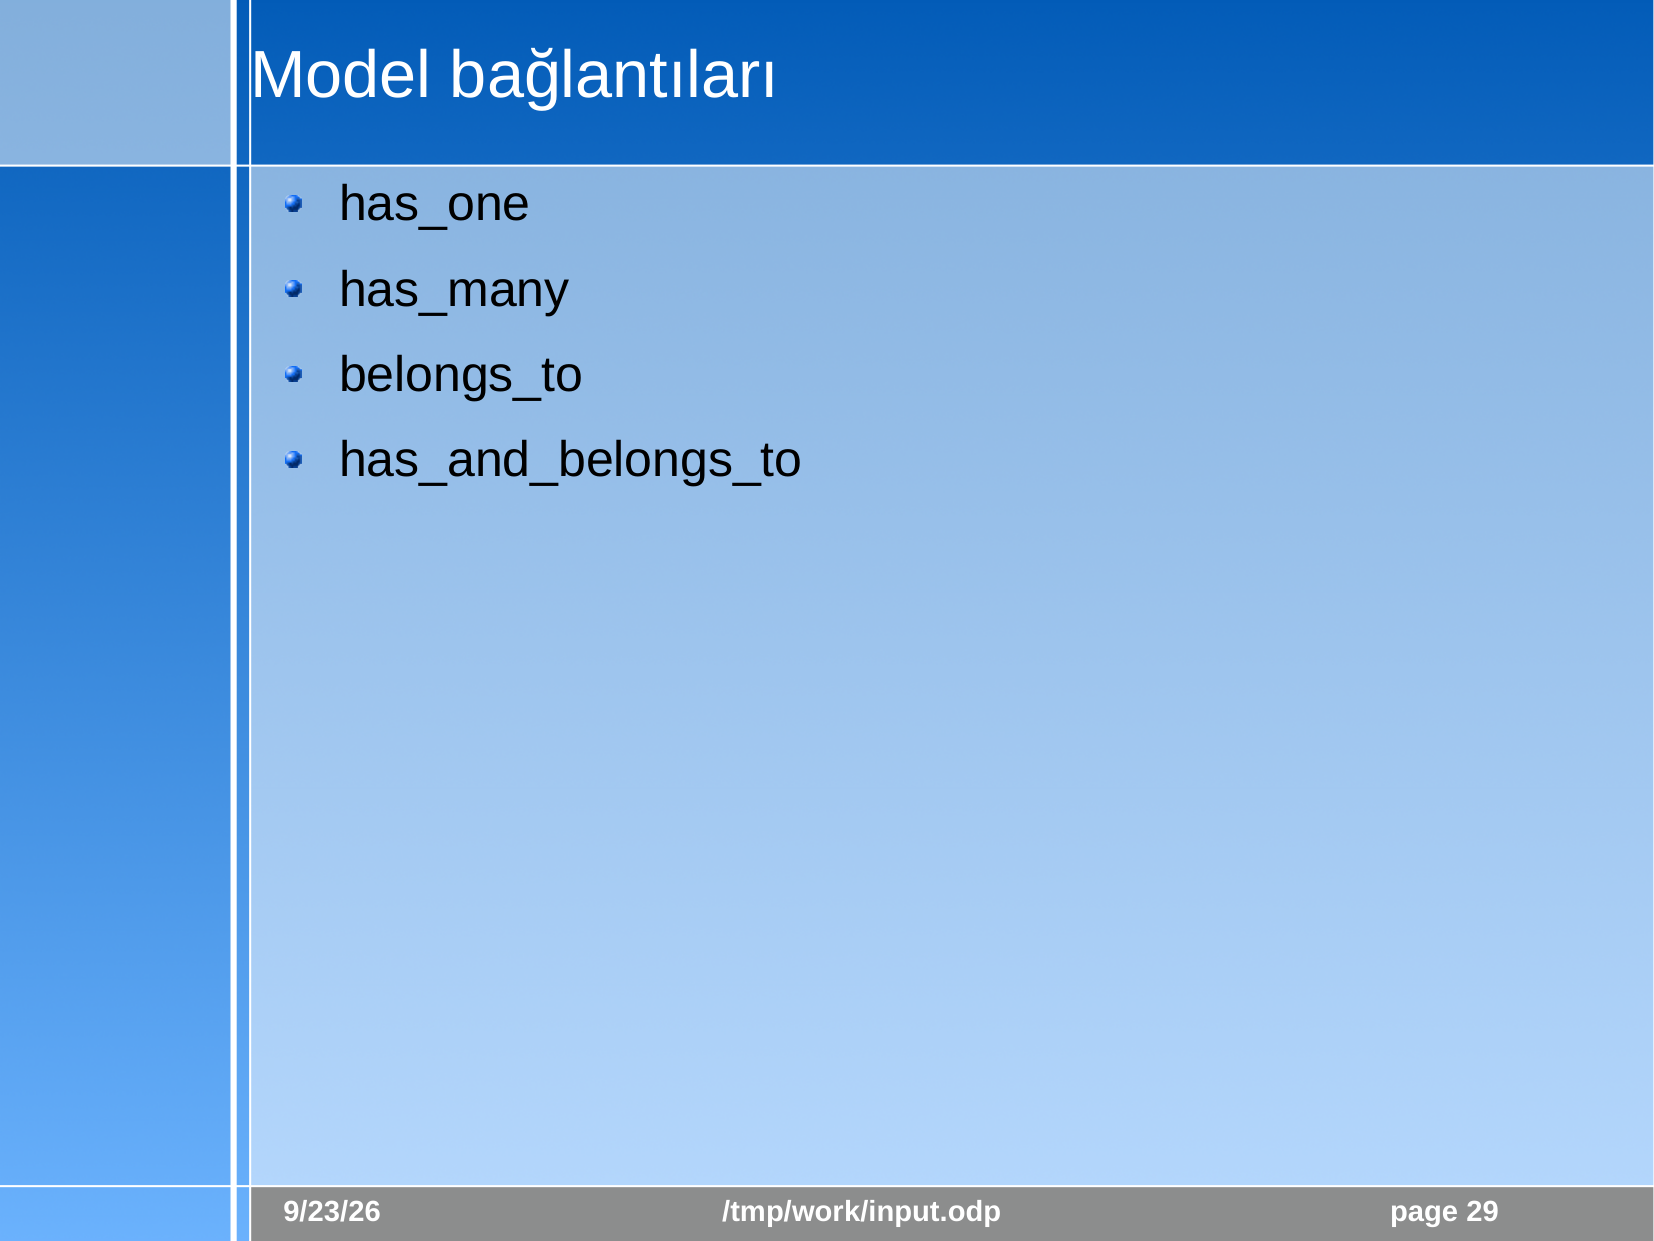

# Model bağlantıları
has_one
has_many
belongs_to
has_and_belongs_to